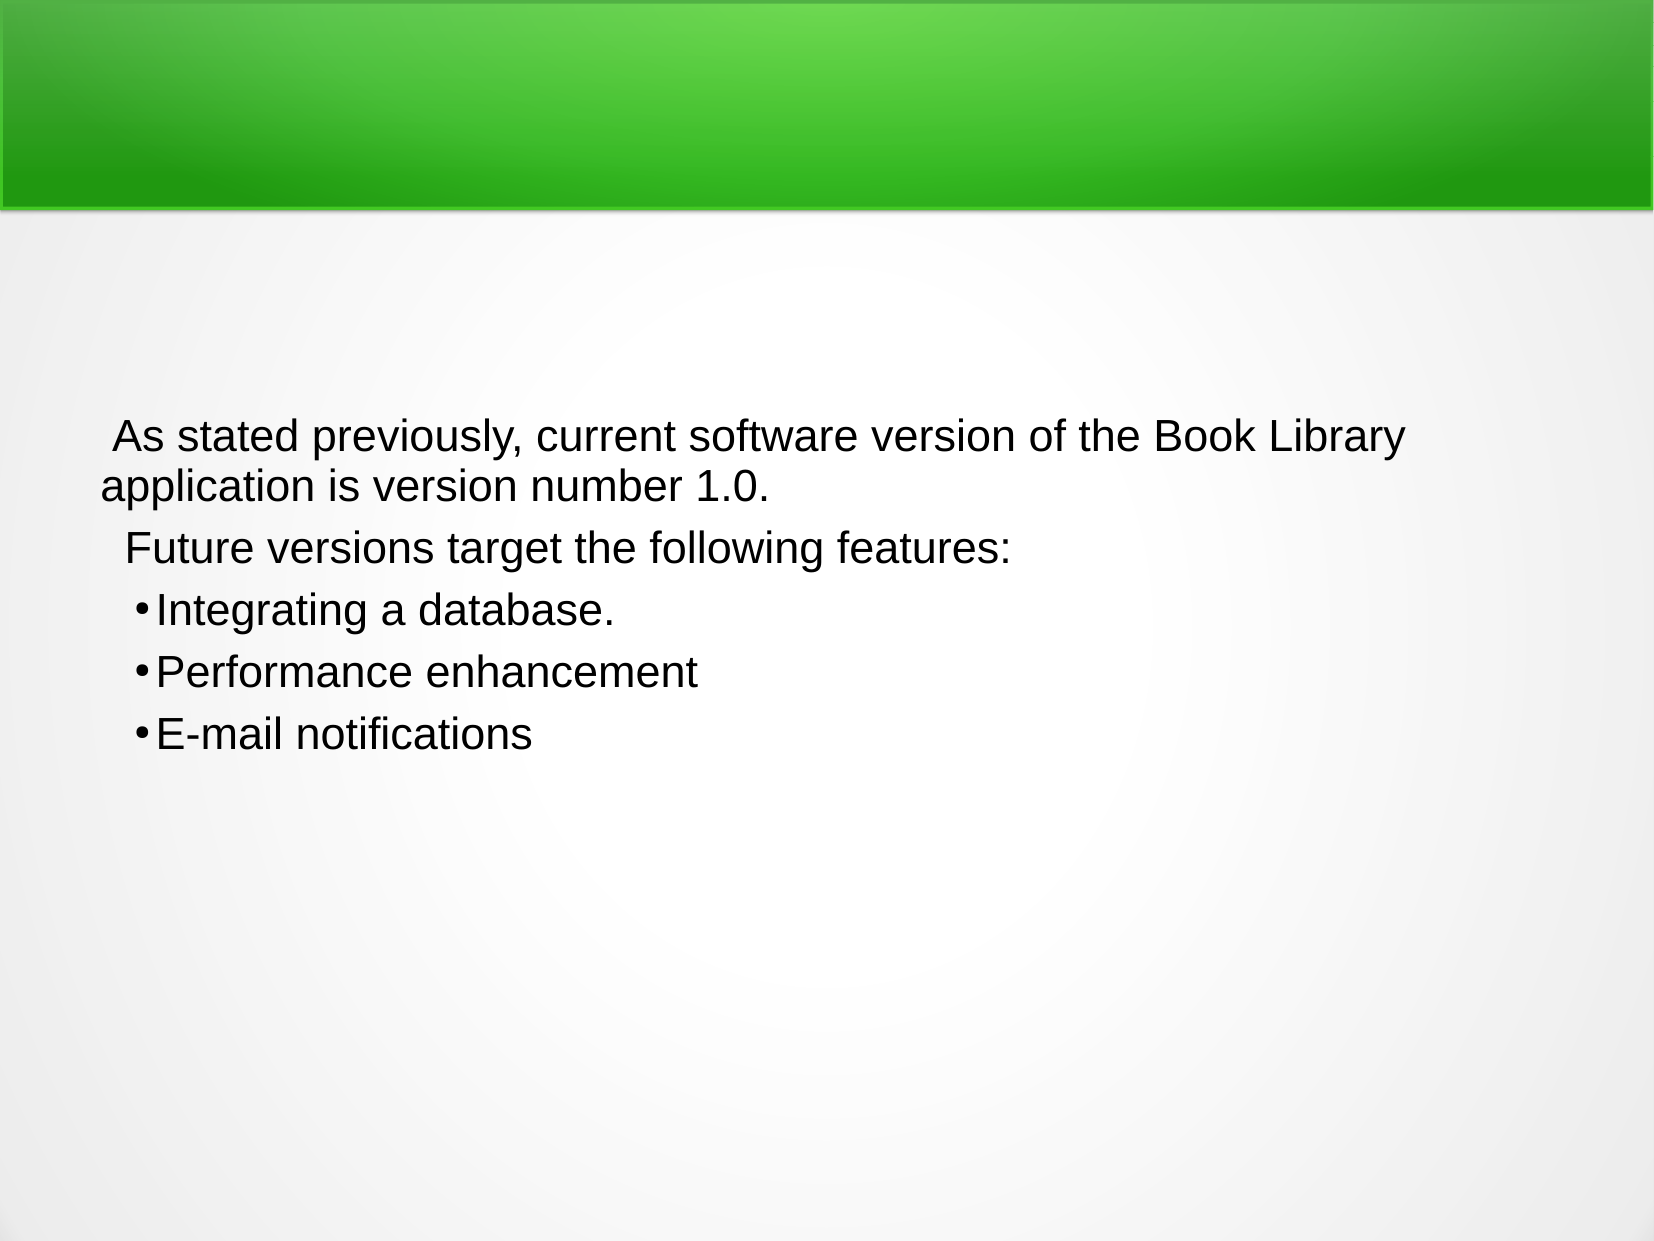

#
As stated previously, current software version of the Book Library application is version number 1.0.
 Future versions target the following features:
Integrating a database.
Performance enhancement
E-mail notifications